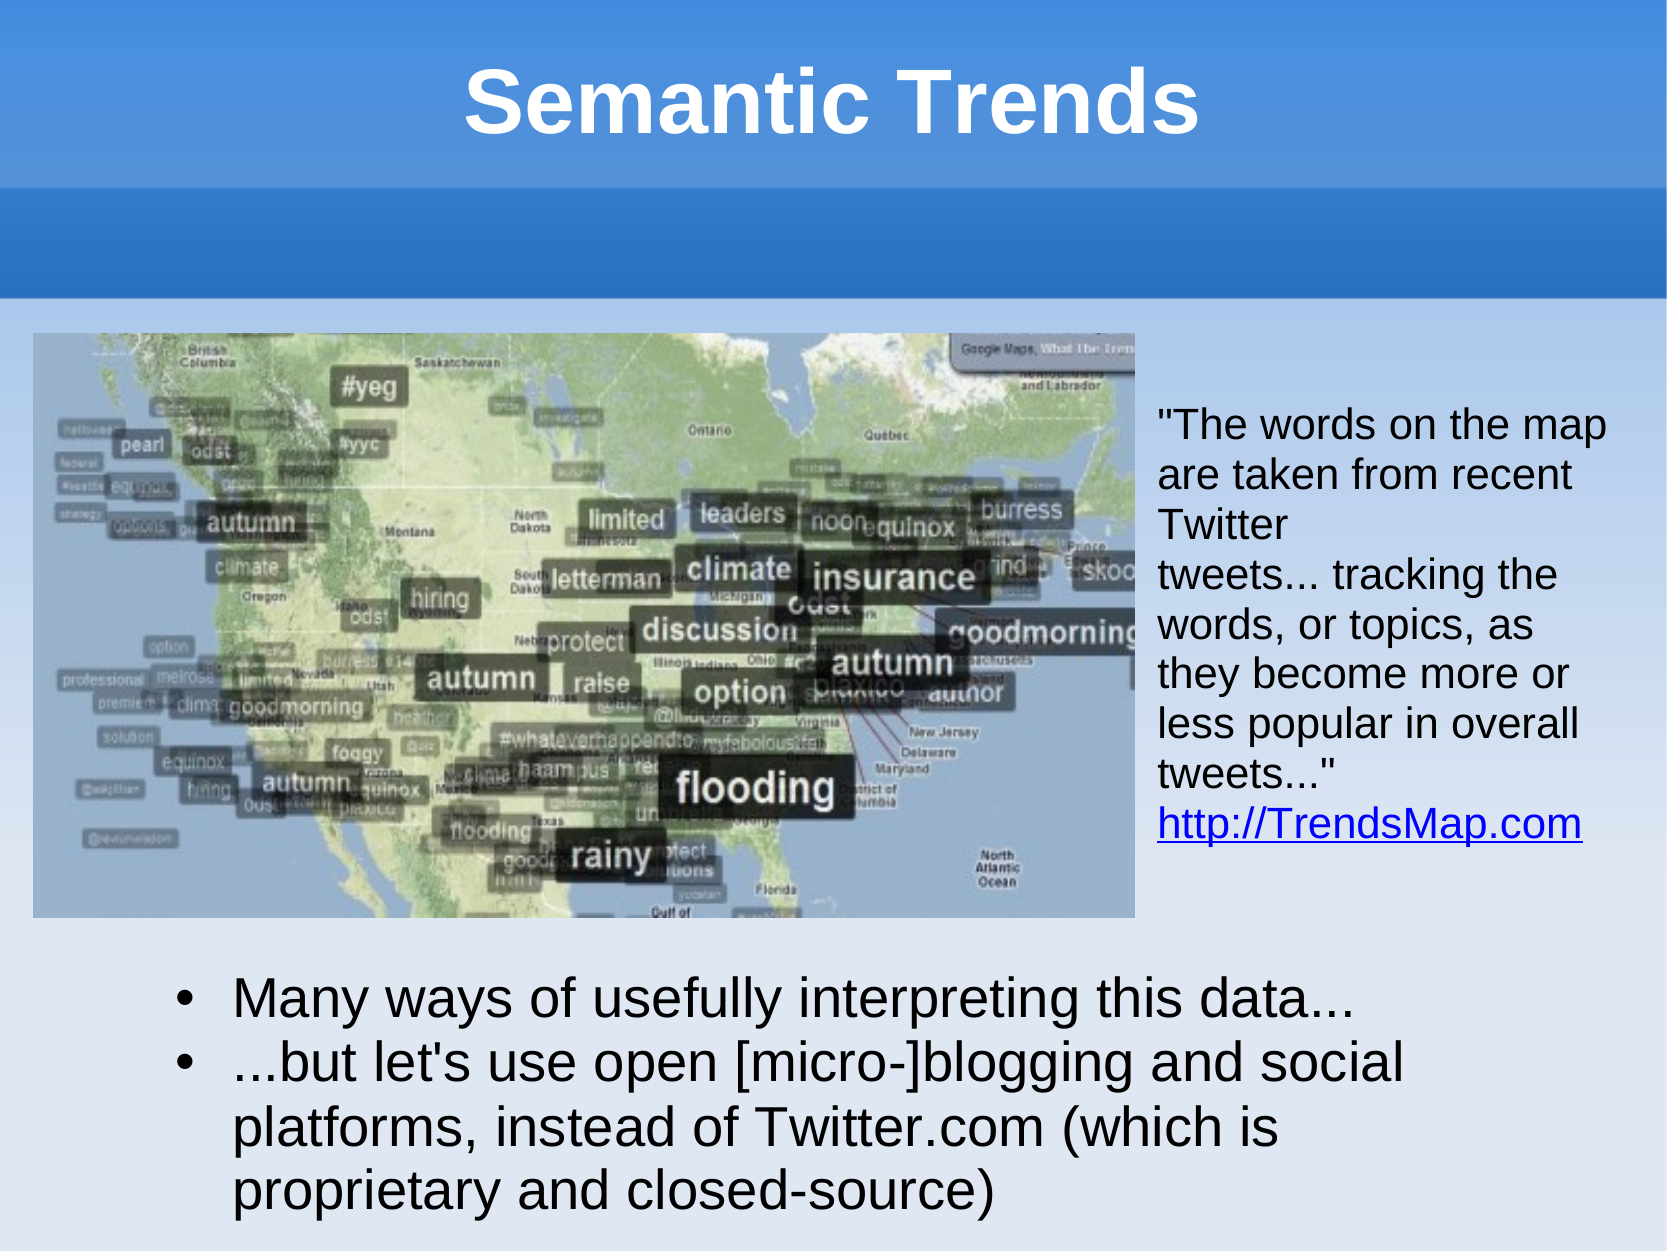

# Semantic Trends
"The words on the map are taken from recent Twitter tweets... tracking the words, or topics, as they become more or less popular in overall tweets..."
http://TrendsMap.com
Many ways of usefully interpreting this data...
...but let's use open [micro-]blogging and social platforms, instead of Twitter.com (which is proprietary and closed-source)